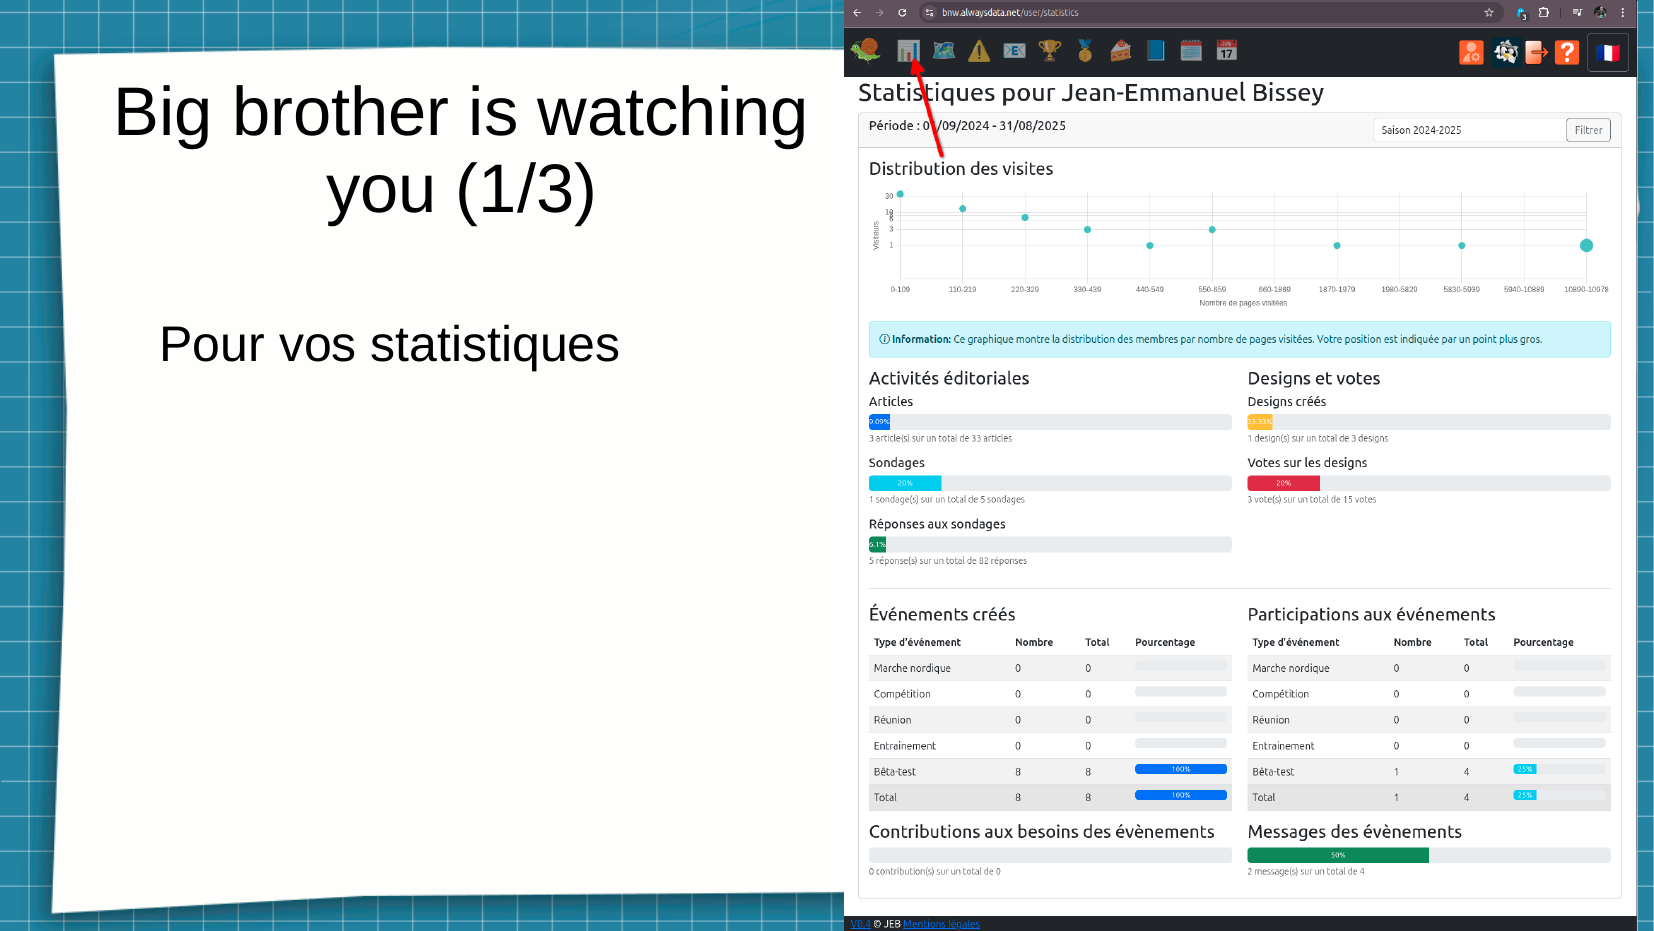

# Big brother is watching you (1/3)
Pour vos statistiques